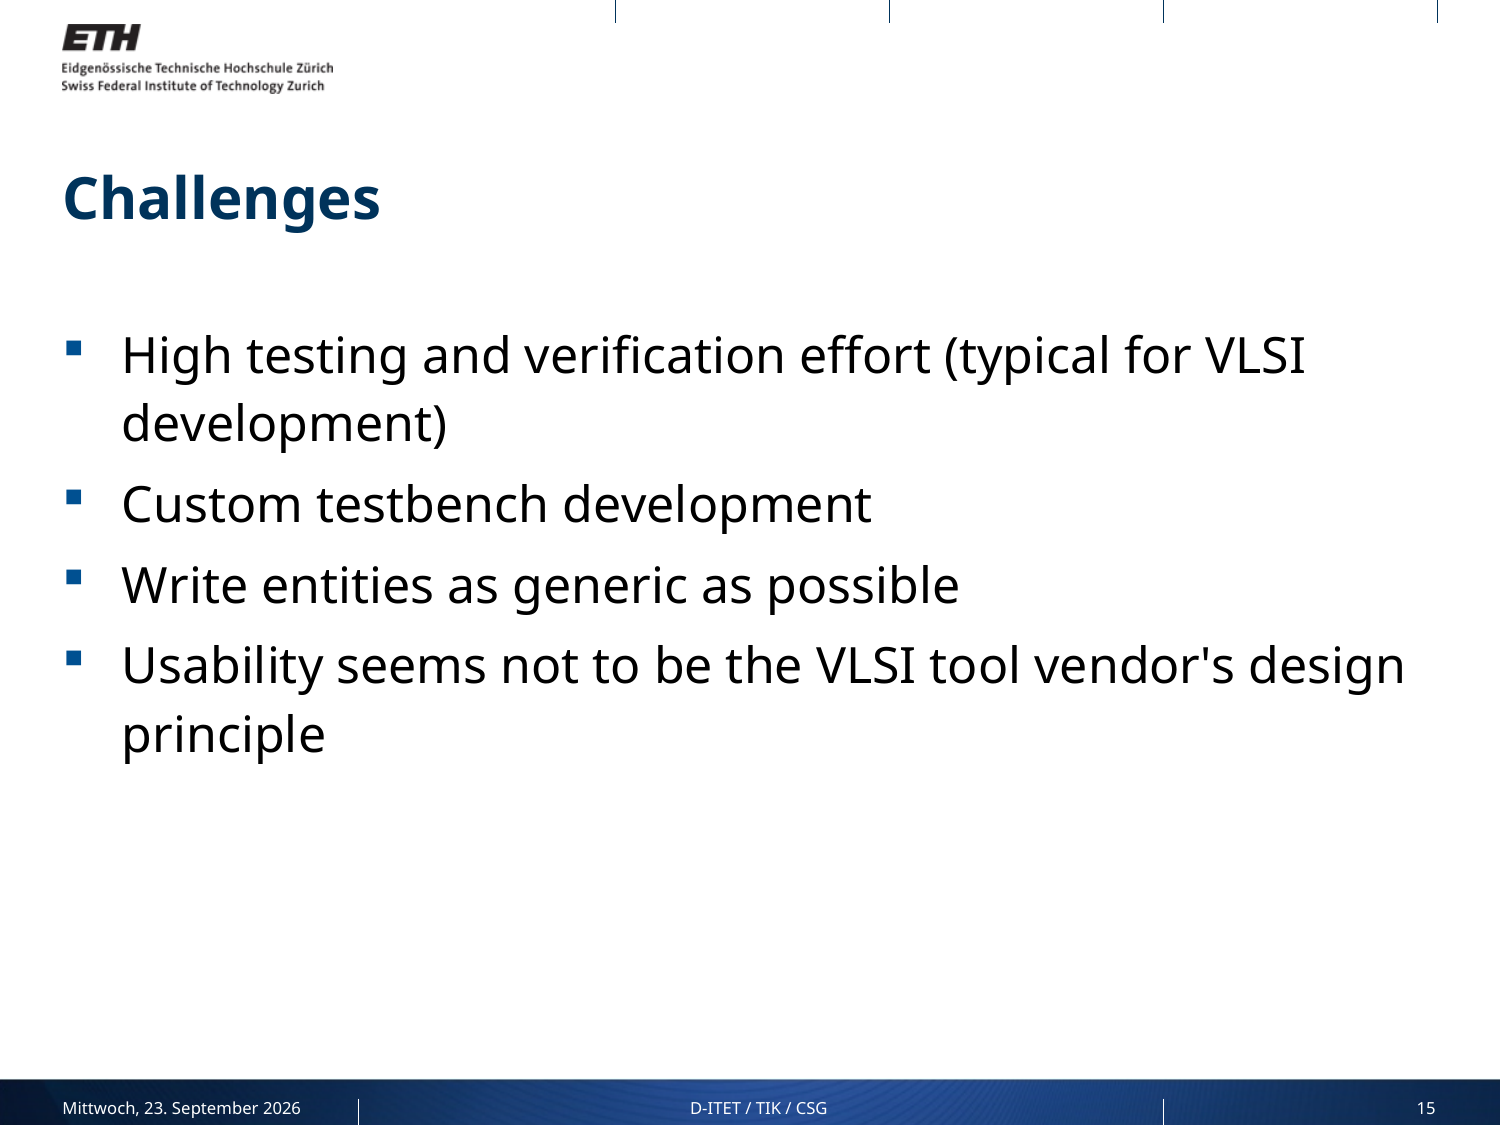

# Challenges
High testing and verification effort (typical for VLSI development)
Custom testbench development
Write entities as generic as possible
Usability seems not to be the VLSI tool vendor's design principle
15